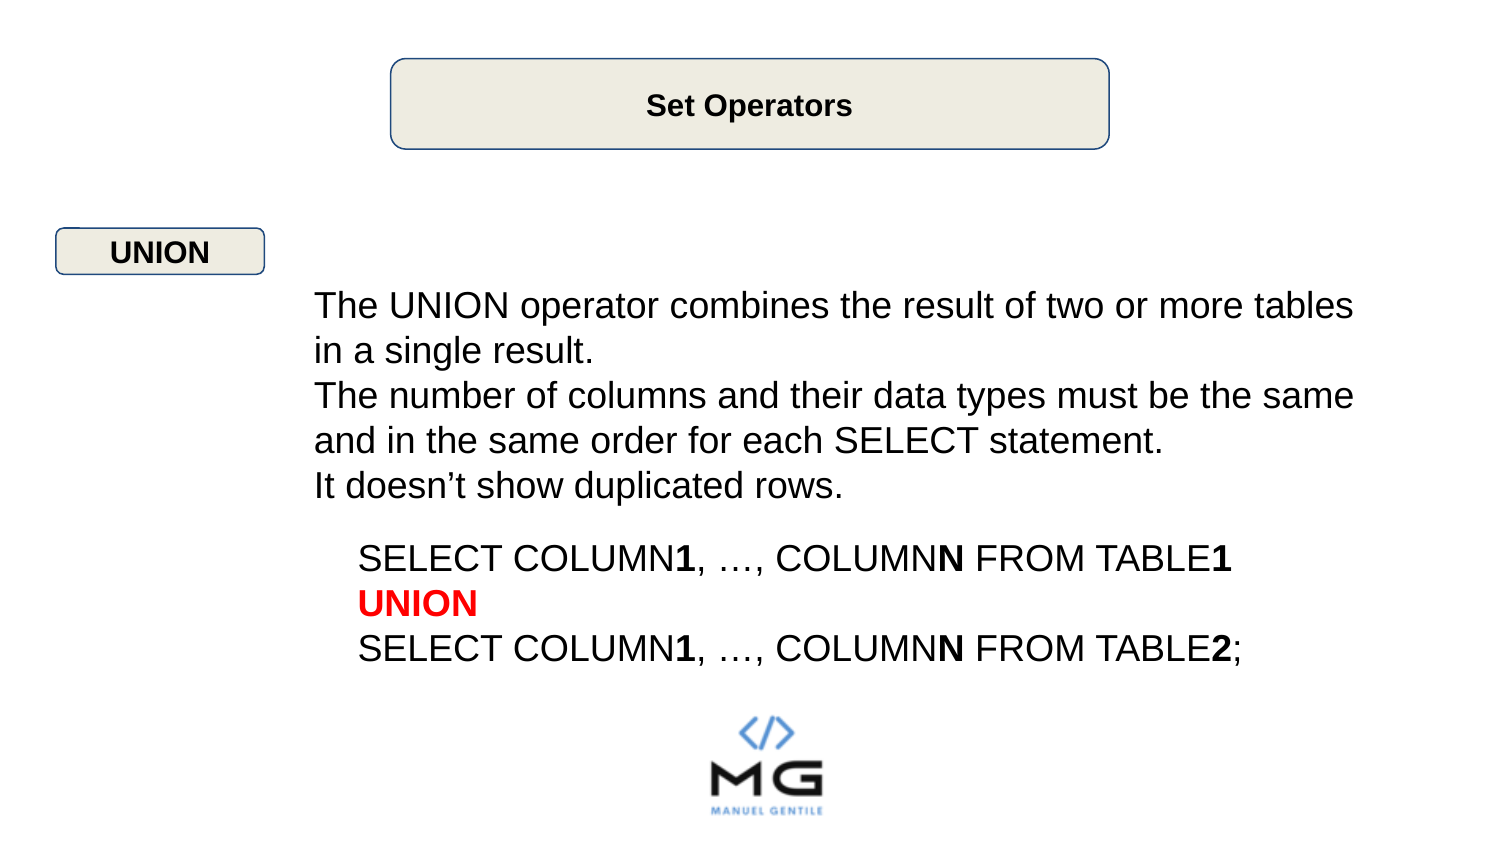

Set Operators
UNION
The UNION operator combines the result of two or more tables in a single result.
The number of columns and their data types must be the same and in the same order for each SELECT statement.
It doesn’t show duplicated rows.
SELECT COLUMN1, …, COLUMNN FROM TABLE1
UNION
SELECT COLUMN1, …, COLUMNN FROM TABLE2;